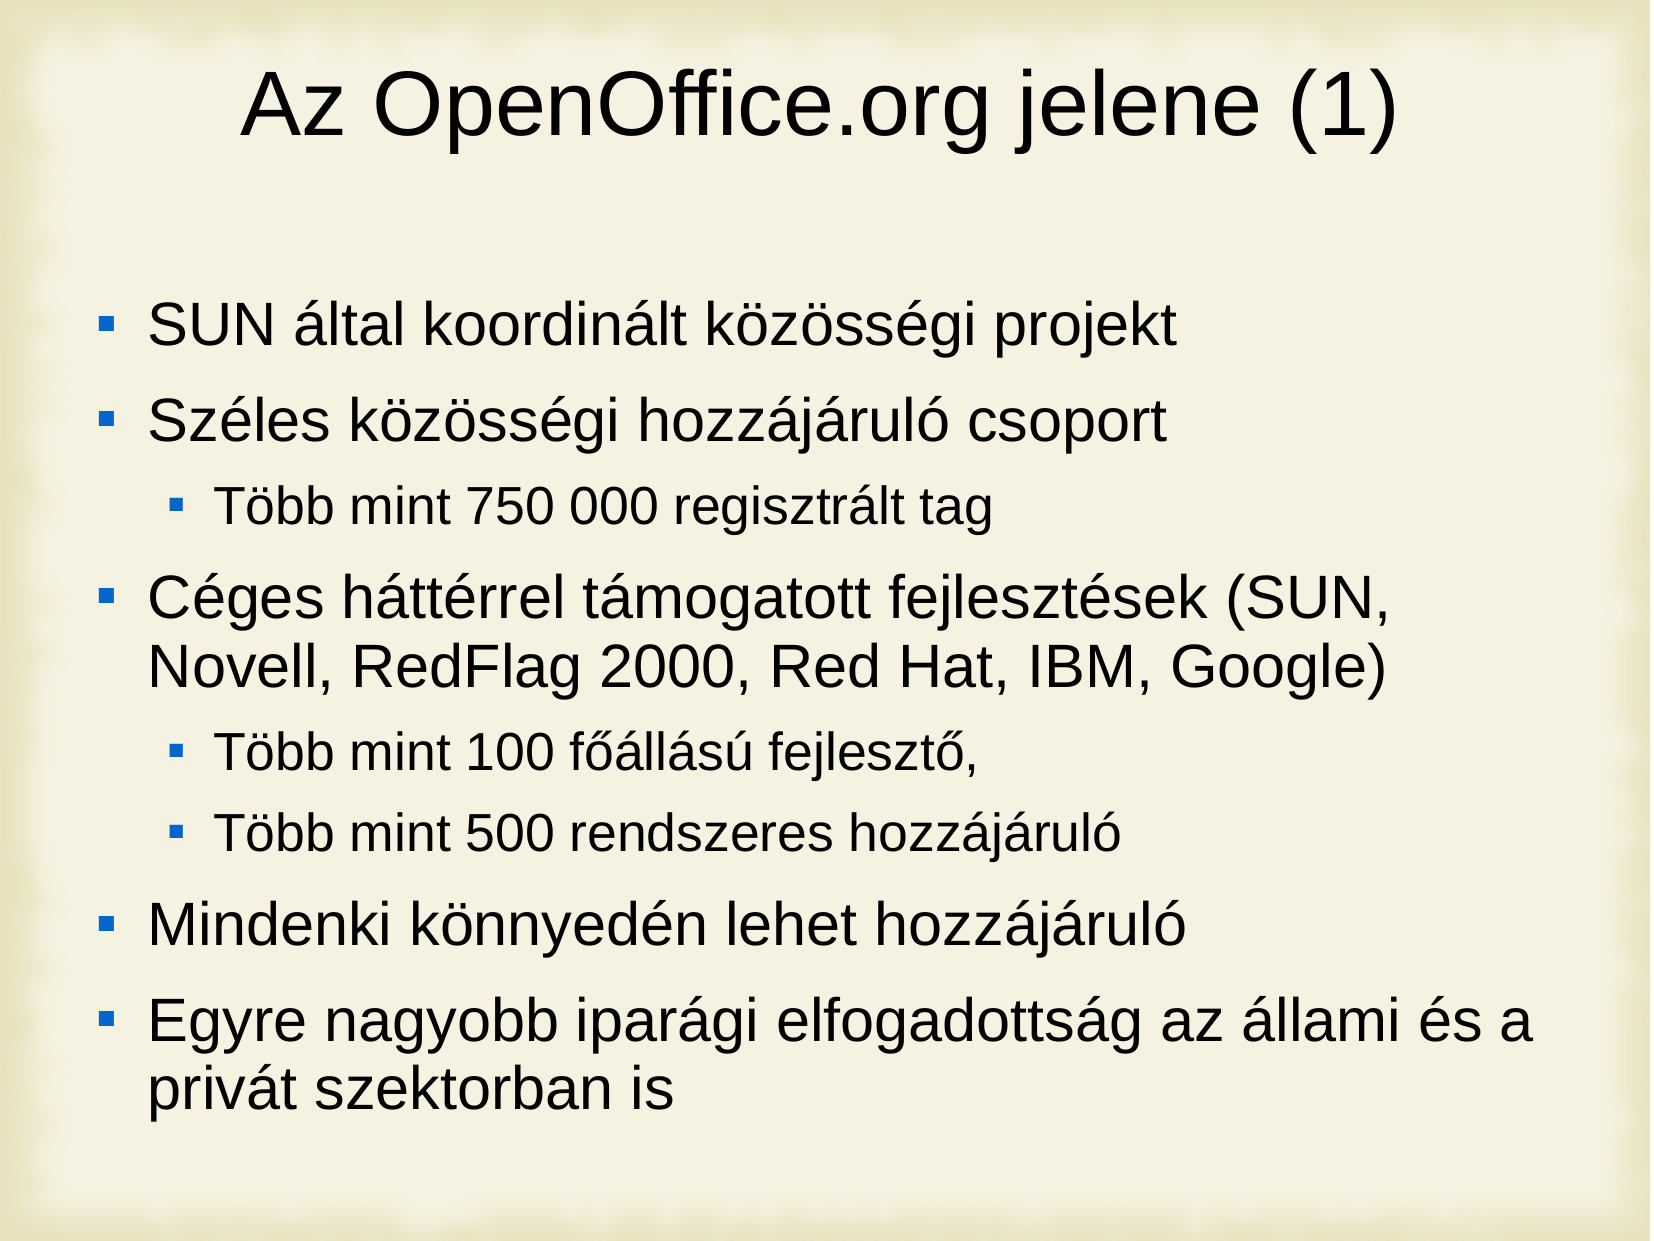

# Az OpenOffice.org jelene (1)
SUN által koordinált közösségi projekt
Széles közösségi hozzájáruló csoport
Több mint 750 000 regisztrált tag
Céges háttérrel támogatott fejlesztések (SUN, Novell, RedFlag 2000, Red Hat, IBM, Google)
Több mint 100 főállású fejlesztő,
Több mint 500 rendszeres hozzájáruló
Mindenki könnyedén lehet hozzájáruló
Egyre nagyobb iparági elfogadottság az állami és a privát szektorban is